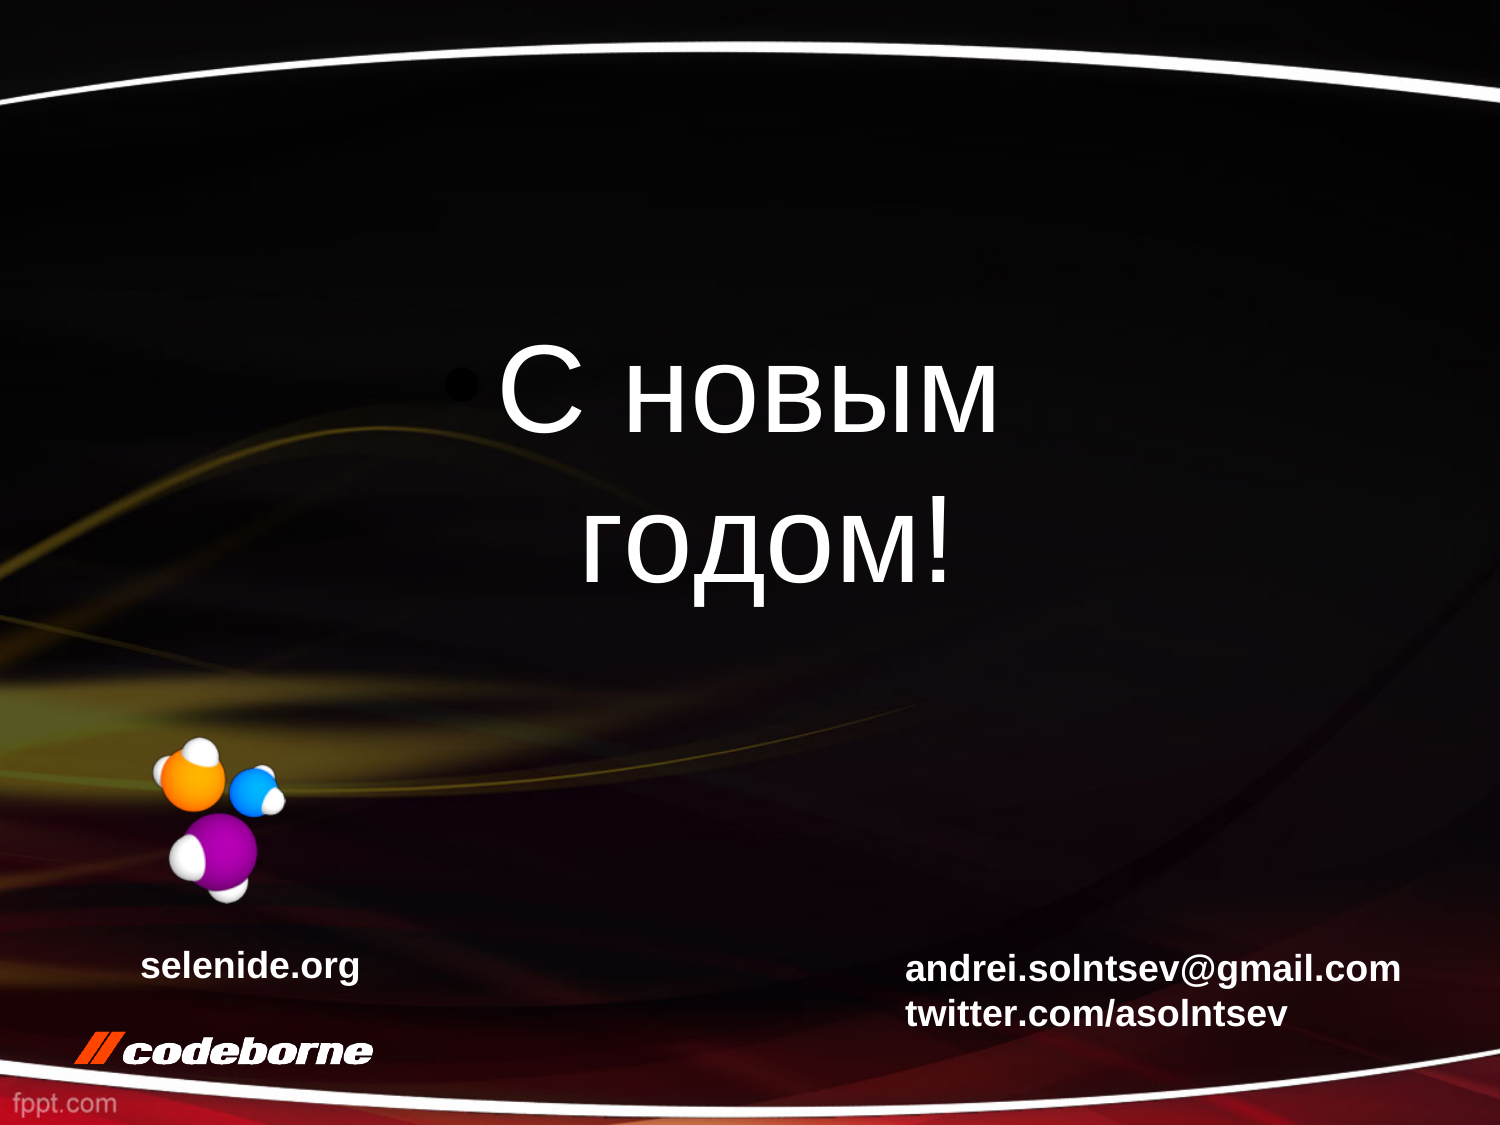

# С новым годом!
selenide.org
andrei.solntsev@gmail.com
twitter.com/asolntsev